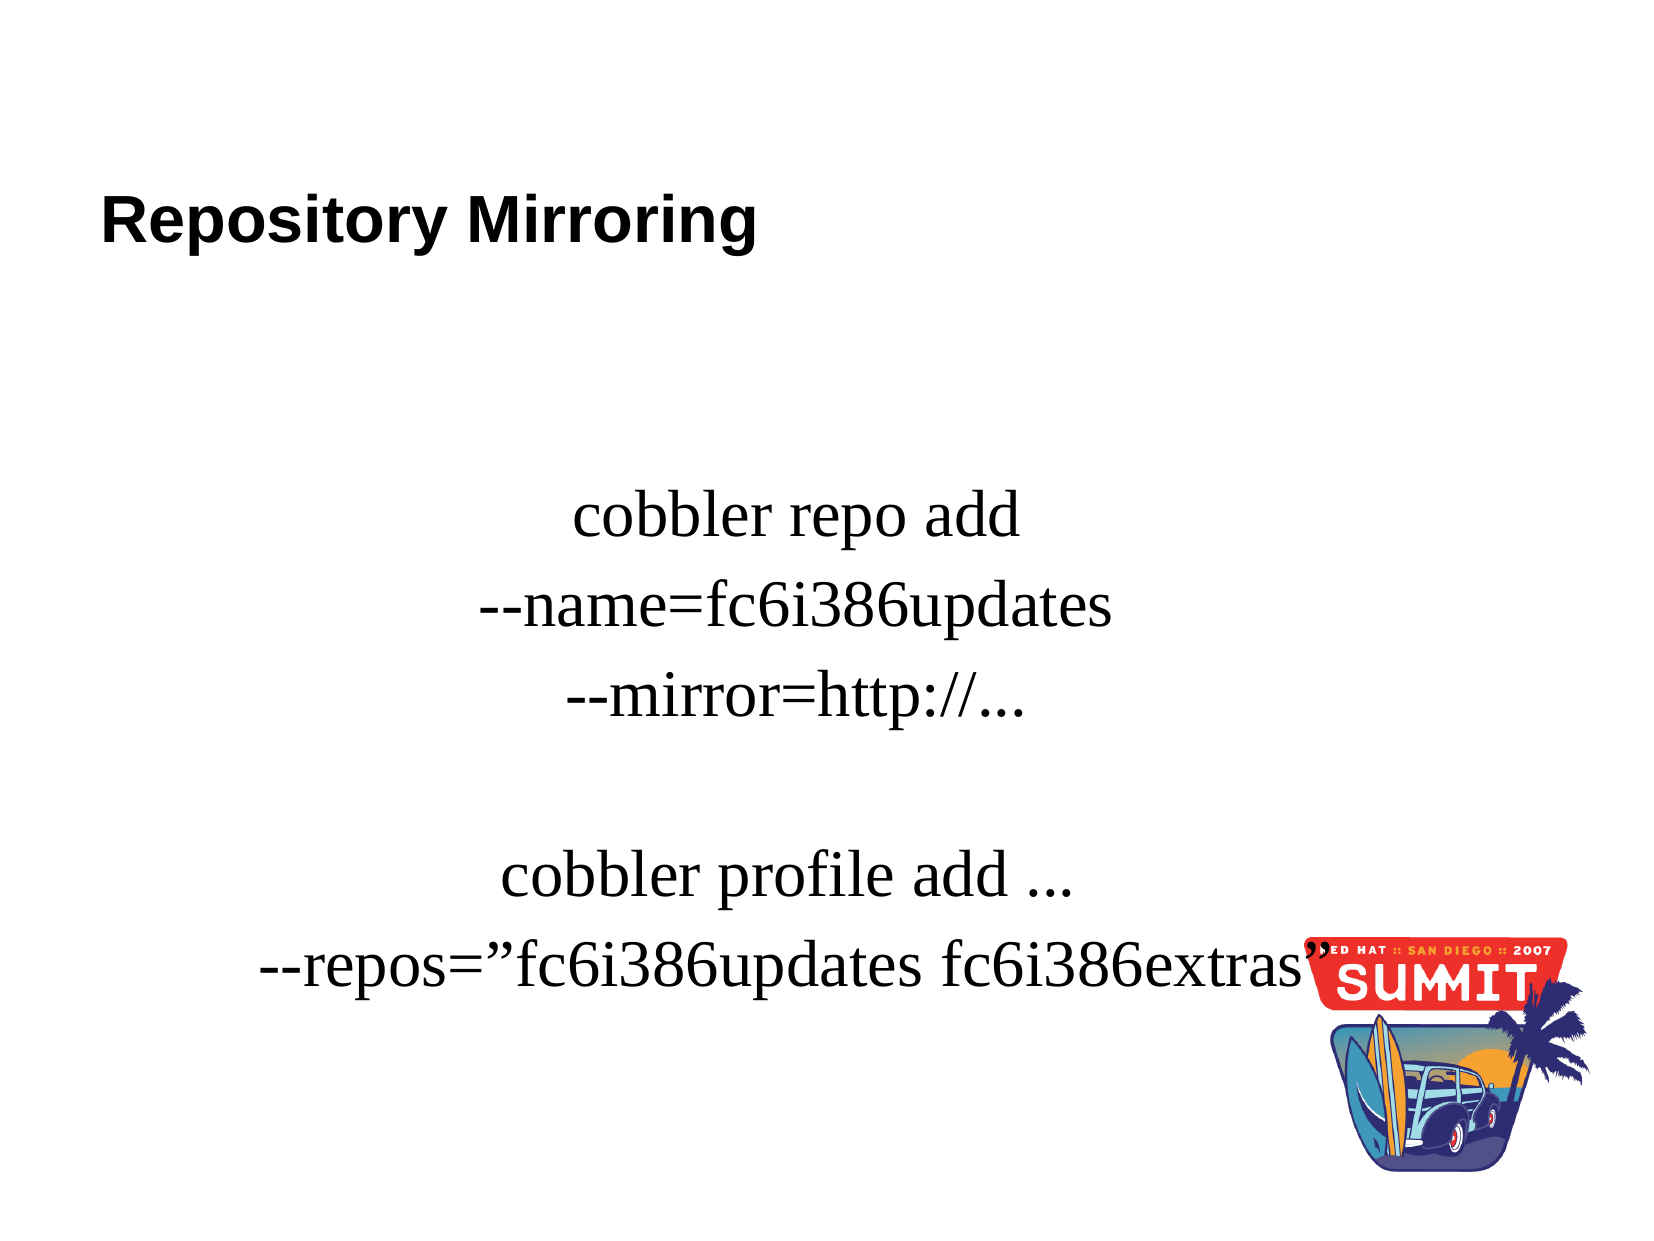

# Repository Mirroring
cobbler repo add
--name=fc6i386updates
--mirror=http://...
cobbler profile add ...
--repos=”fc6i386updates fc6i386extras”